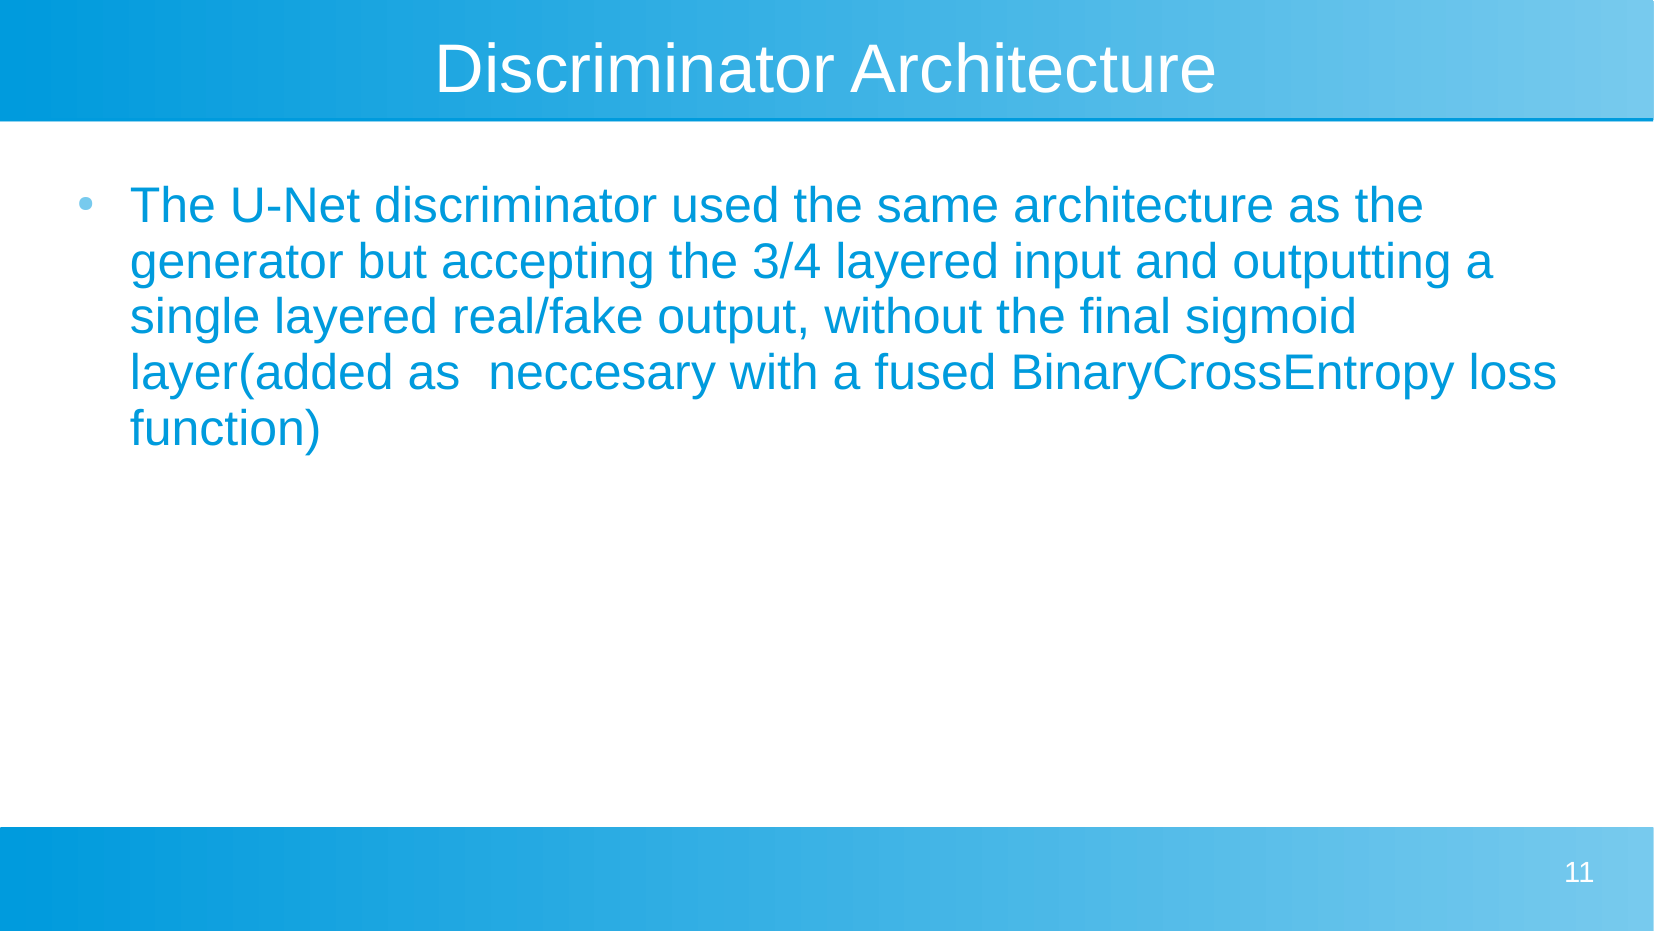

# Discriminator Architecture
The U-Net discriminator used the same architecture as the generator but accepting the 3/4 layered input and outputting a single layered real/fake output, without the final sigmoid layer(added as neccesary with a fused BinaryCrossEntropy loss function)
11